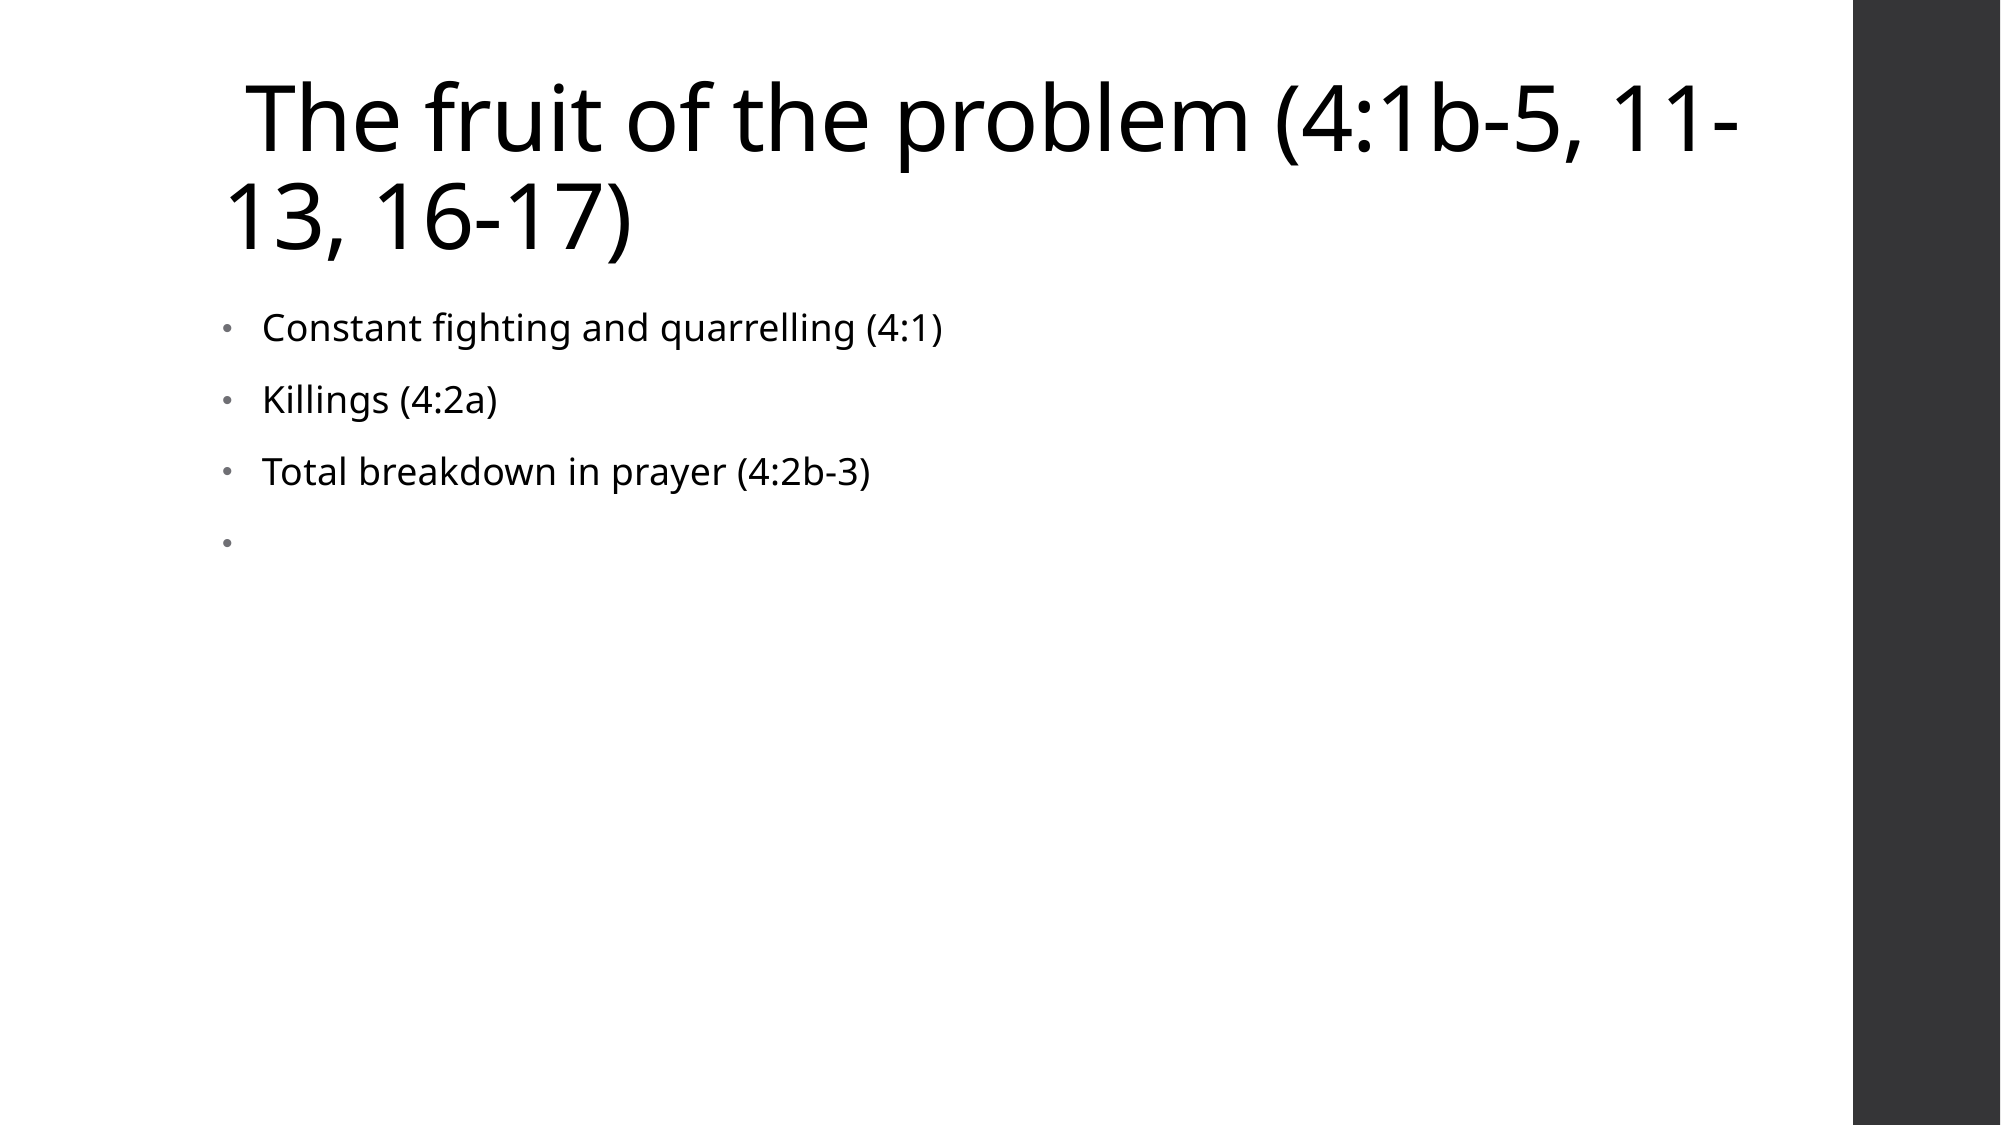

# The fruit of the problem (4:1b-5, 11-13, 16-17)
 Constant fighting and quarrelling (4:1)
 Killings (4:2a)
 Total breakdown in prayer (4:2b-3)